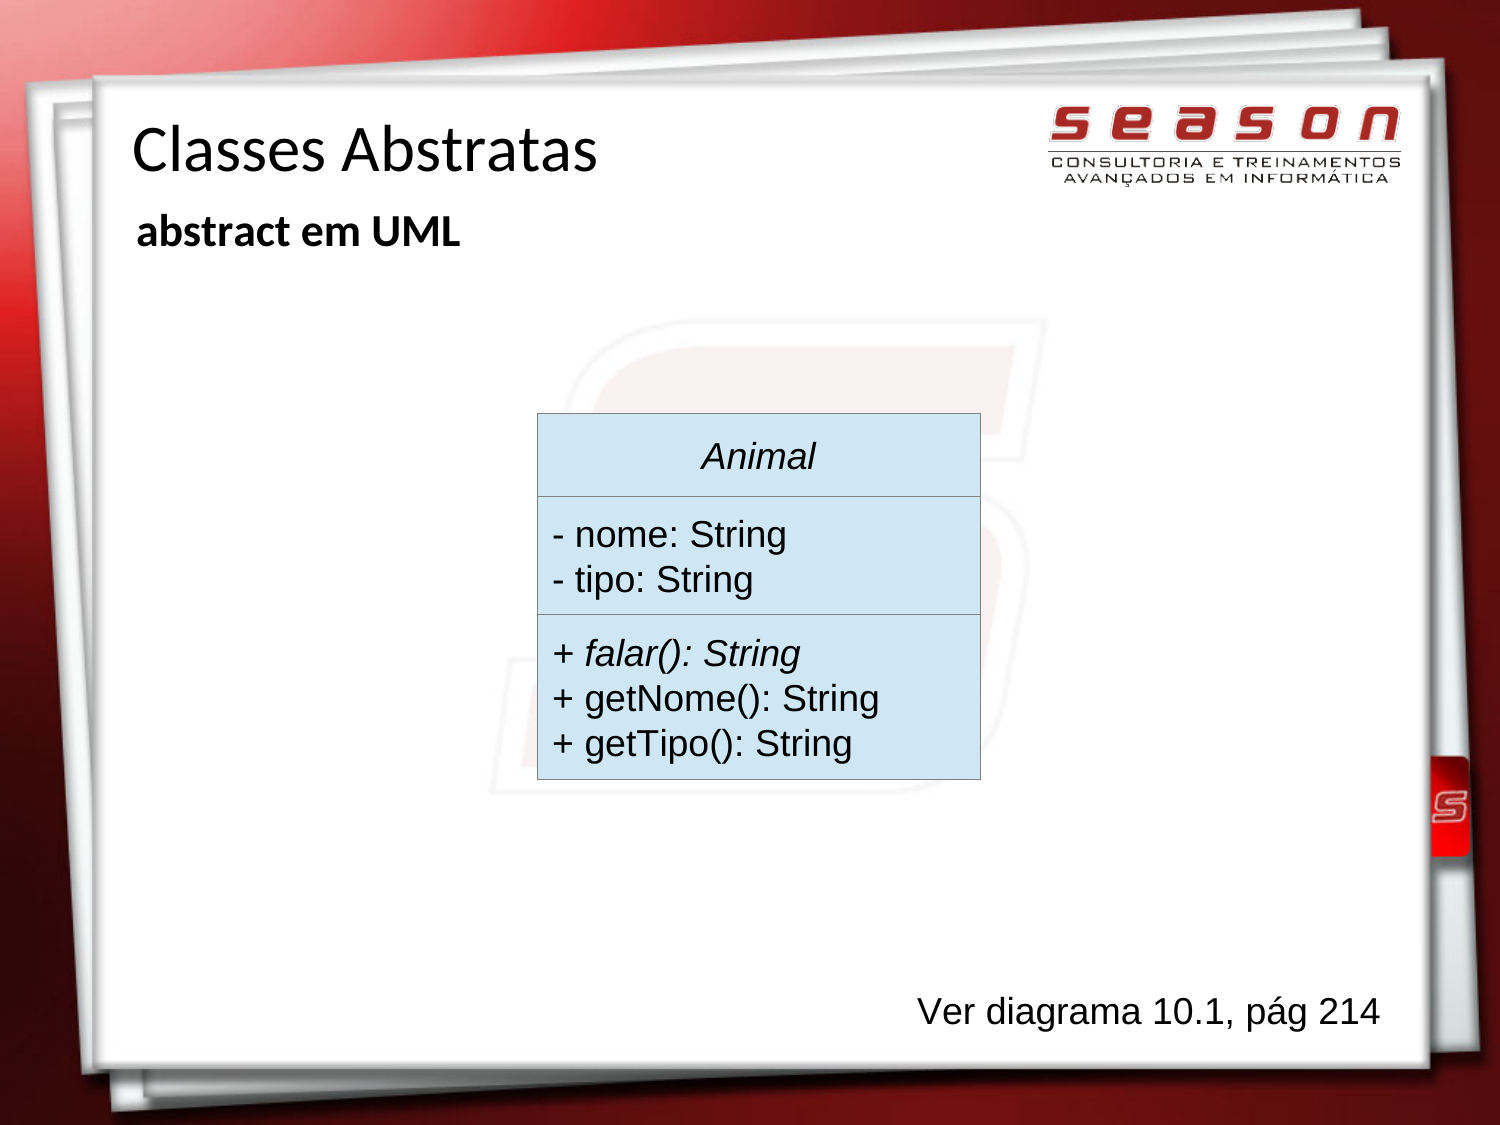

# Classes Abstratas
abstract em UML
Animal
- nome: String
- tipo: String
+ falar(): String
+ getNome(): String
+ getTipo(): String
Ver diagrama 10.1, pág 214